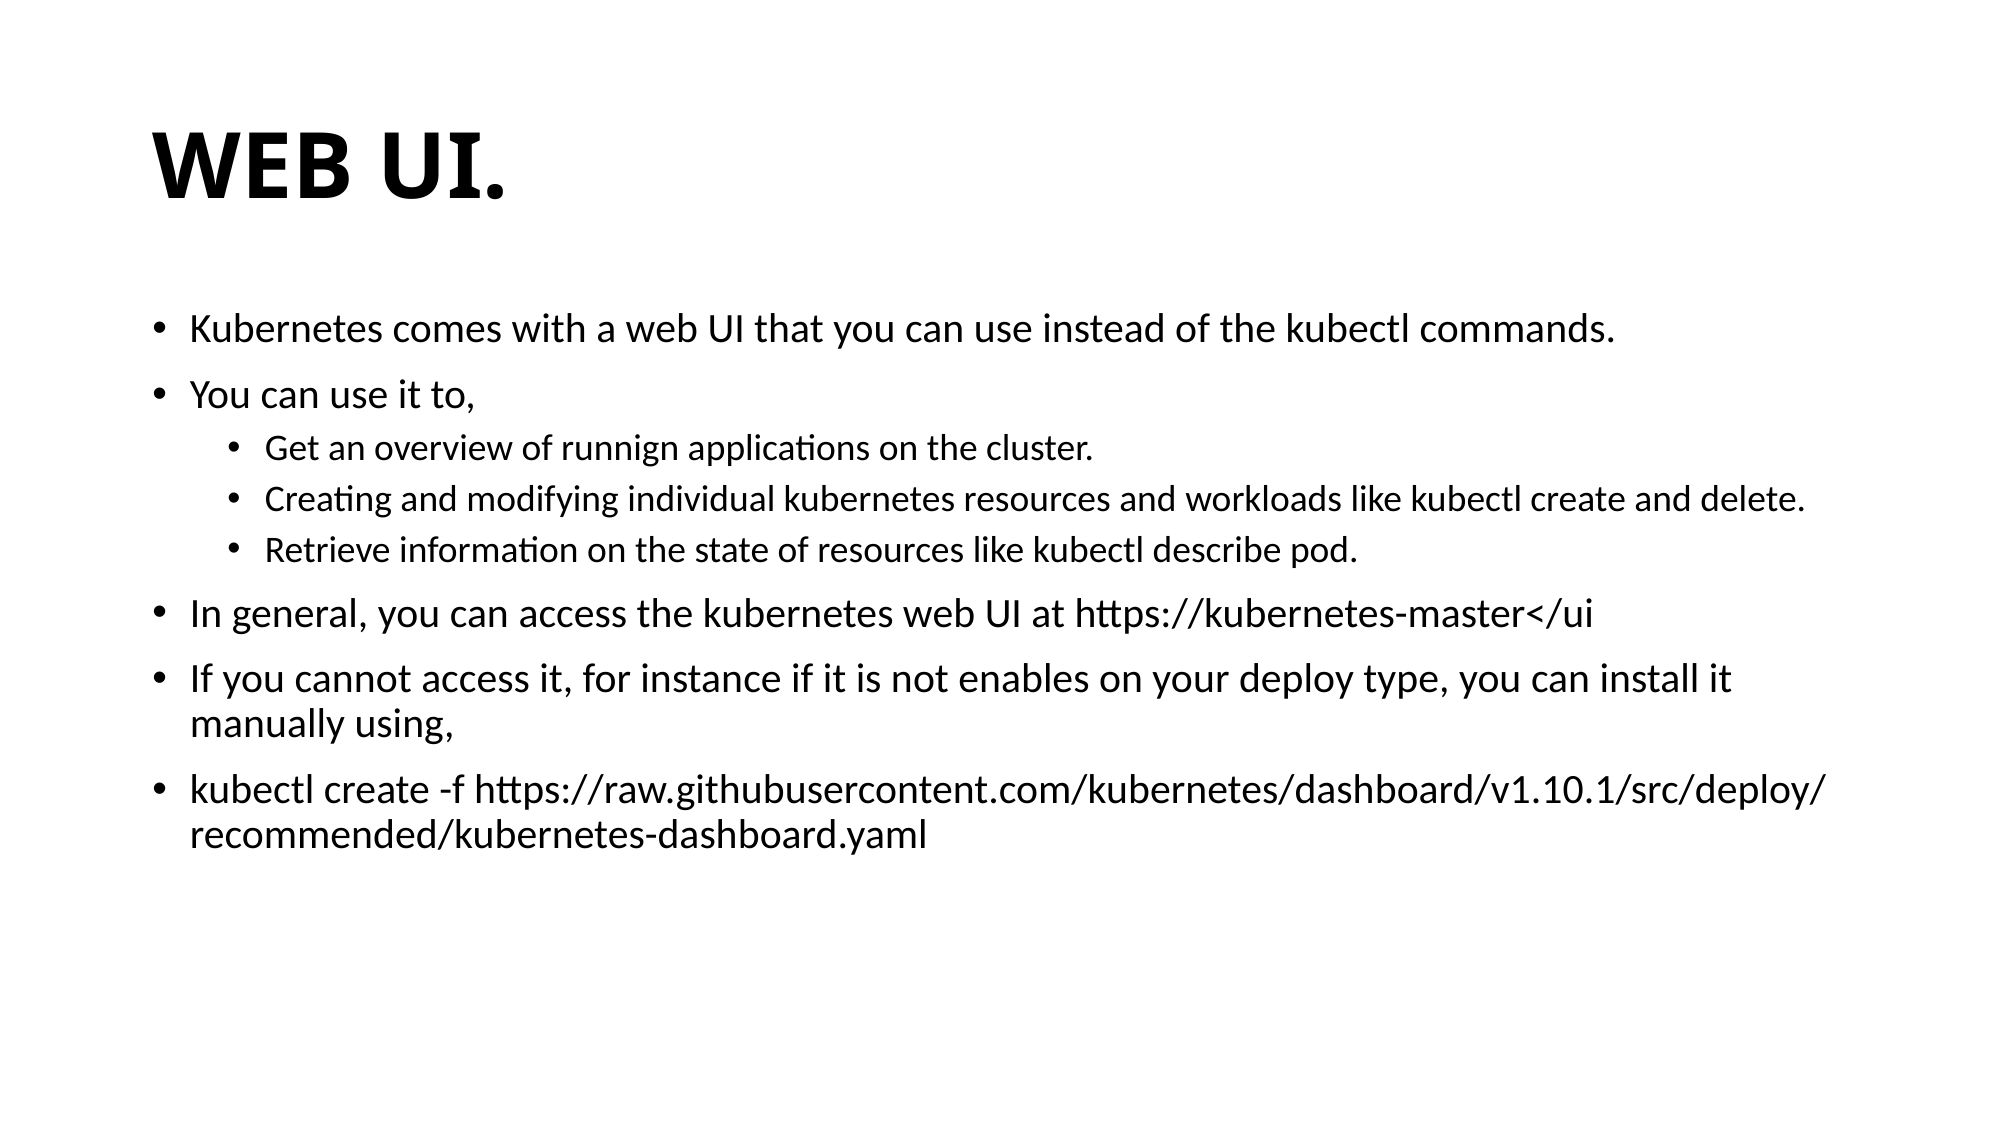

# WEB UI.
Kubernetes comes with a web UI that you can use instead of the kubectl commands.
You can use it to,
Get an overview of runnign applications on the cluster.
Creating and modifying individual kubernetes resources and workloads like kubectl create and delete.
Retrieve information on the state of resources like kubectl describe pod.
In general, you can access the kubernetes web UI at https://kubernetes-master</ui
If you cannot access it, for instance if it is not enables on your deploy type, you can install it manually using,
kubectl create -f https://raw.githubusercontent.com/kubernetes/dashboard/v1.10.1/src/deploy/recommended/kubernetes-dashboard.yaml